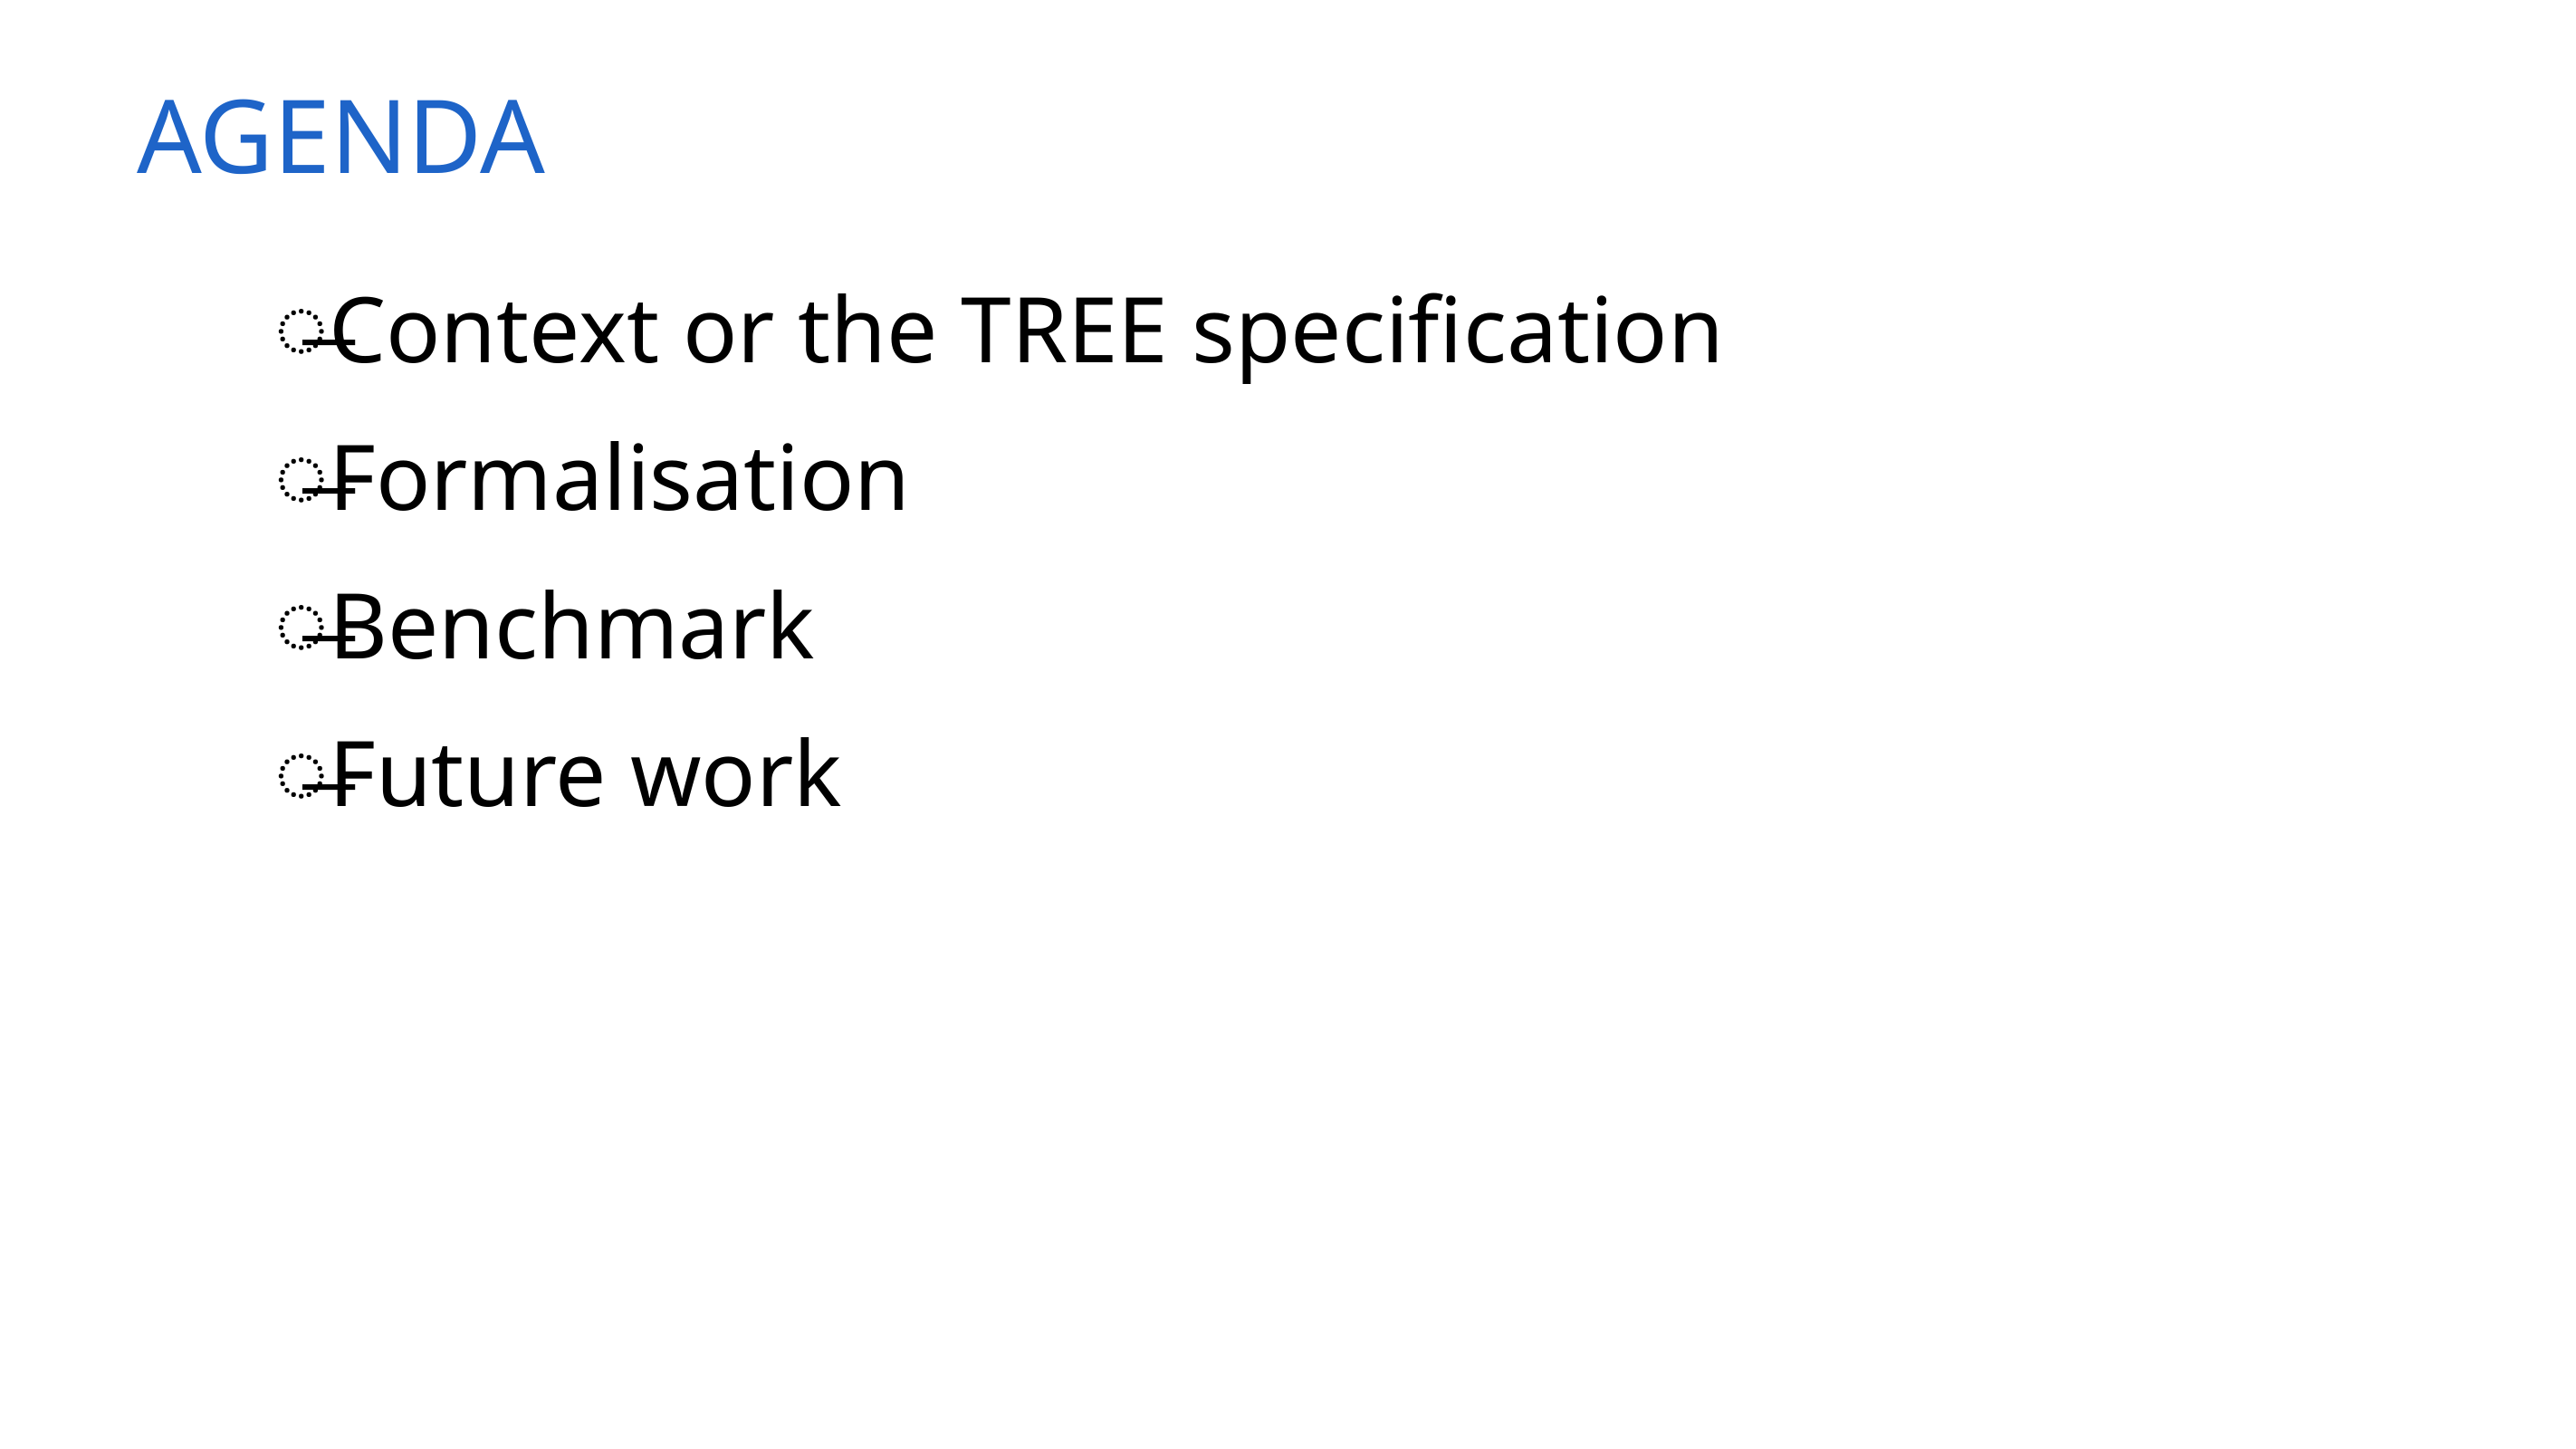

# AGENDA
Context or the TREE specification
Formalisation
Benchmark
Future work